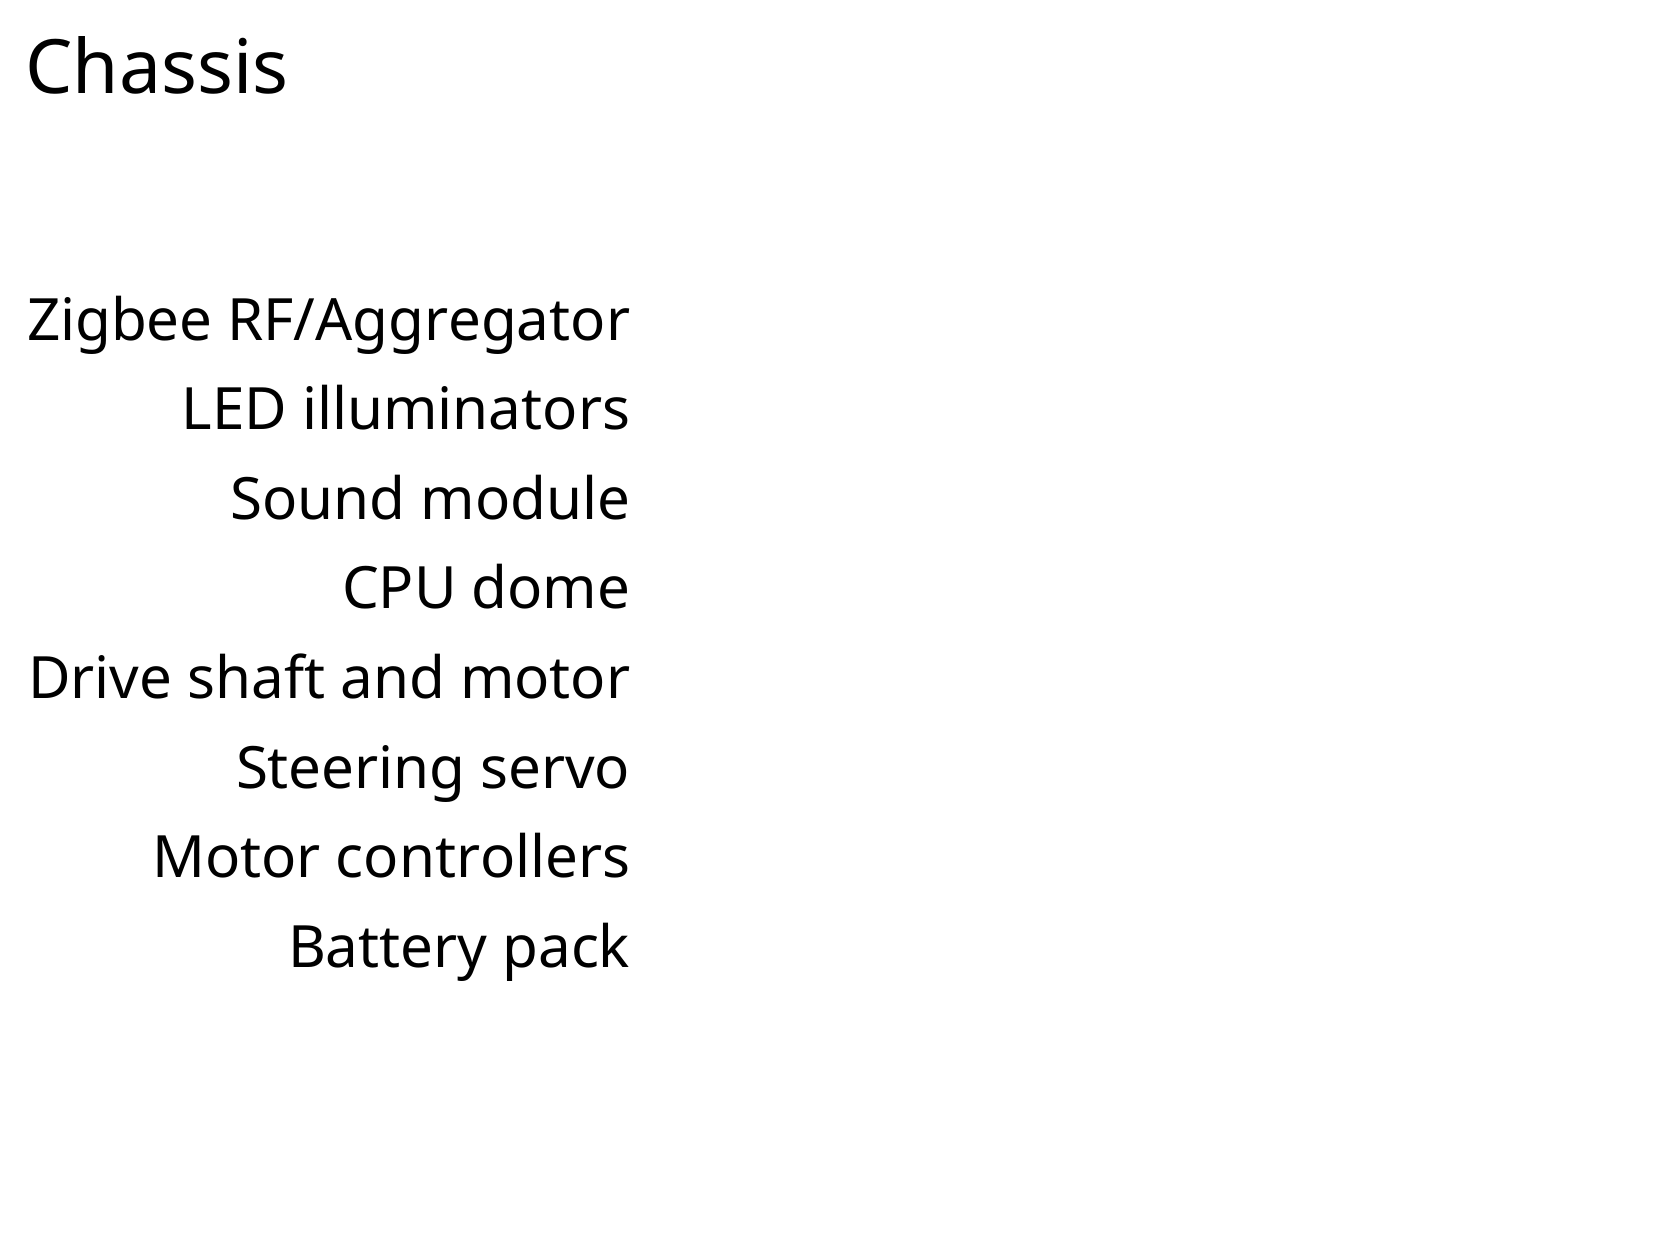

# Chassis
Zigbee RF/Aggregator
LED illuminators
Sound module
CPU dome
Drive shaft and motor
Steering servo
Motor controllers
Battery pack